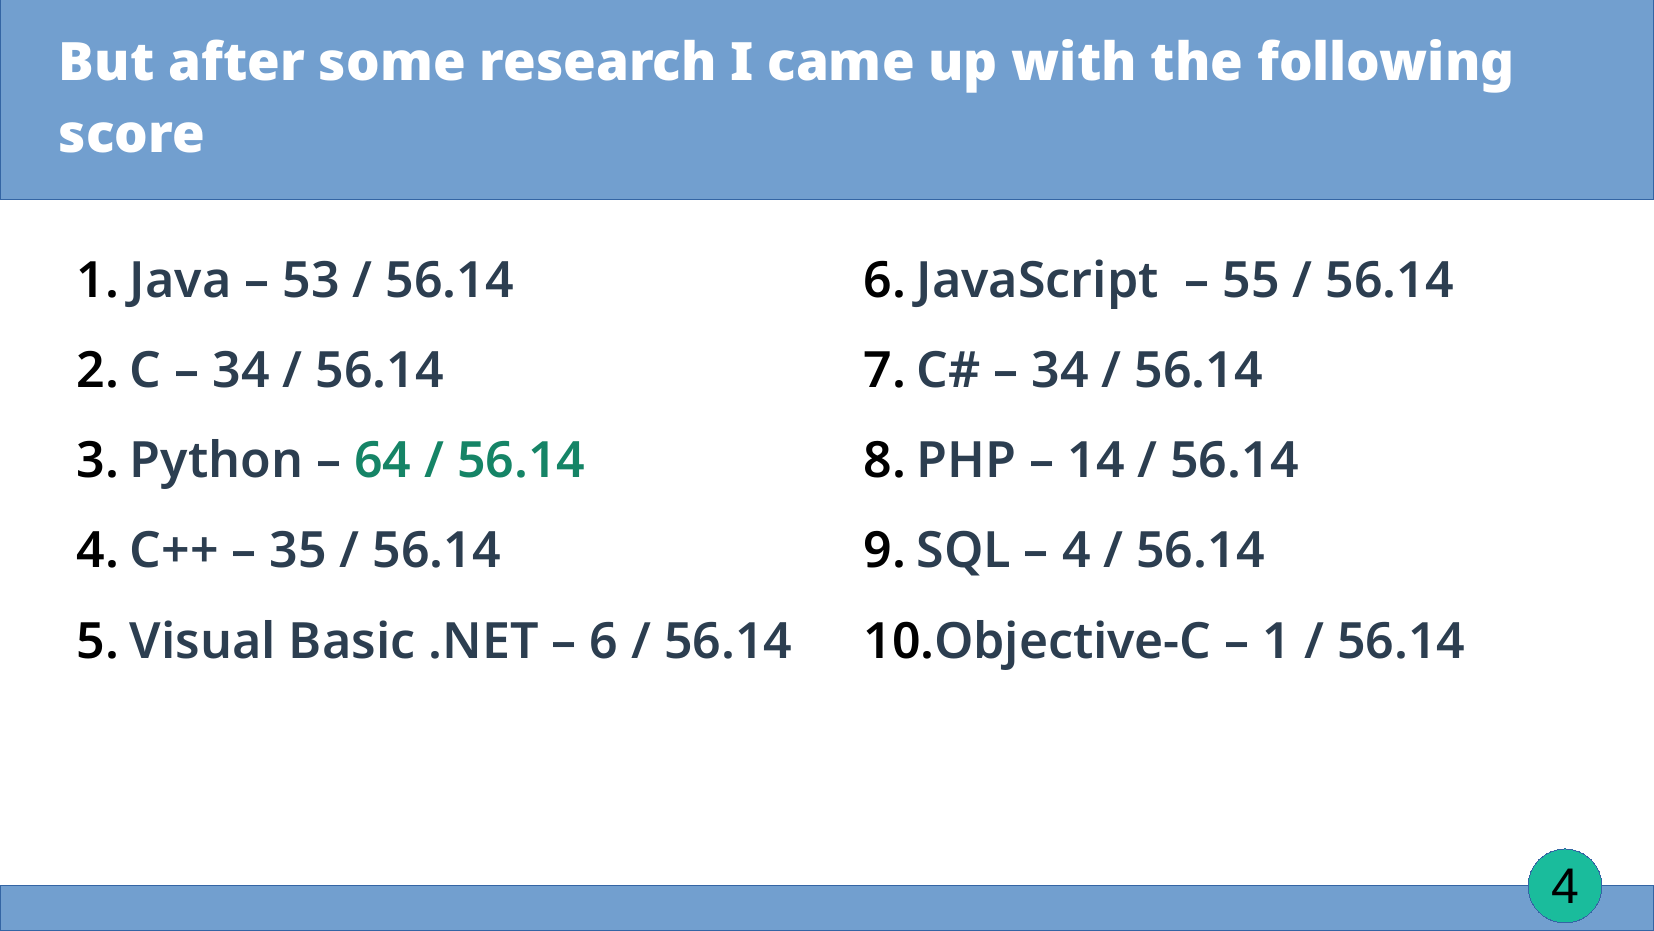

# But after some research I came up with the following score
Java – 53 / 56.14
C – 34 / 56.14
Python – 64 / 56.14
C++ – 35 / 56.14
Visual Basic .NET – 6 / 56.14
JavaScript – 55 / 56.14
C# – 34 / 56.14
PHP – 14 / 56.14
SQL – 4 / 56.14
Objective-C – 1 / 56.14